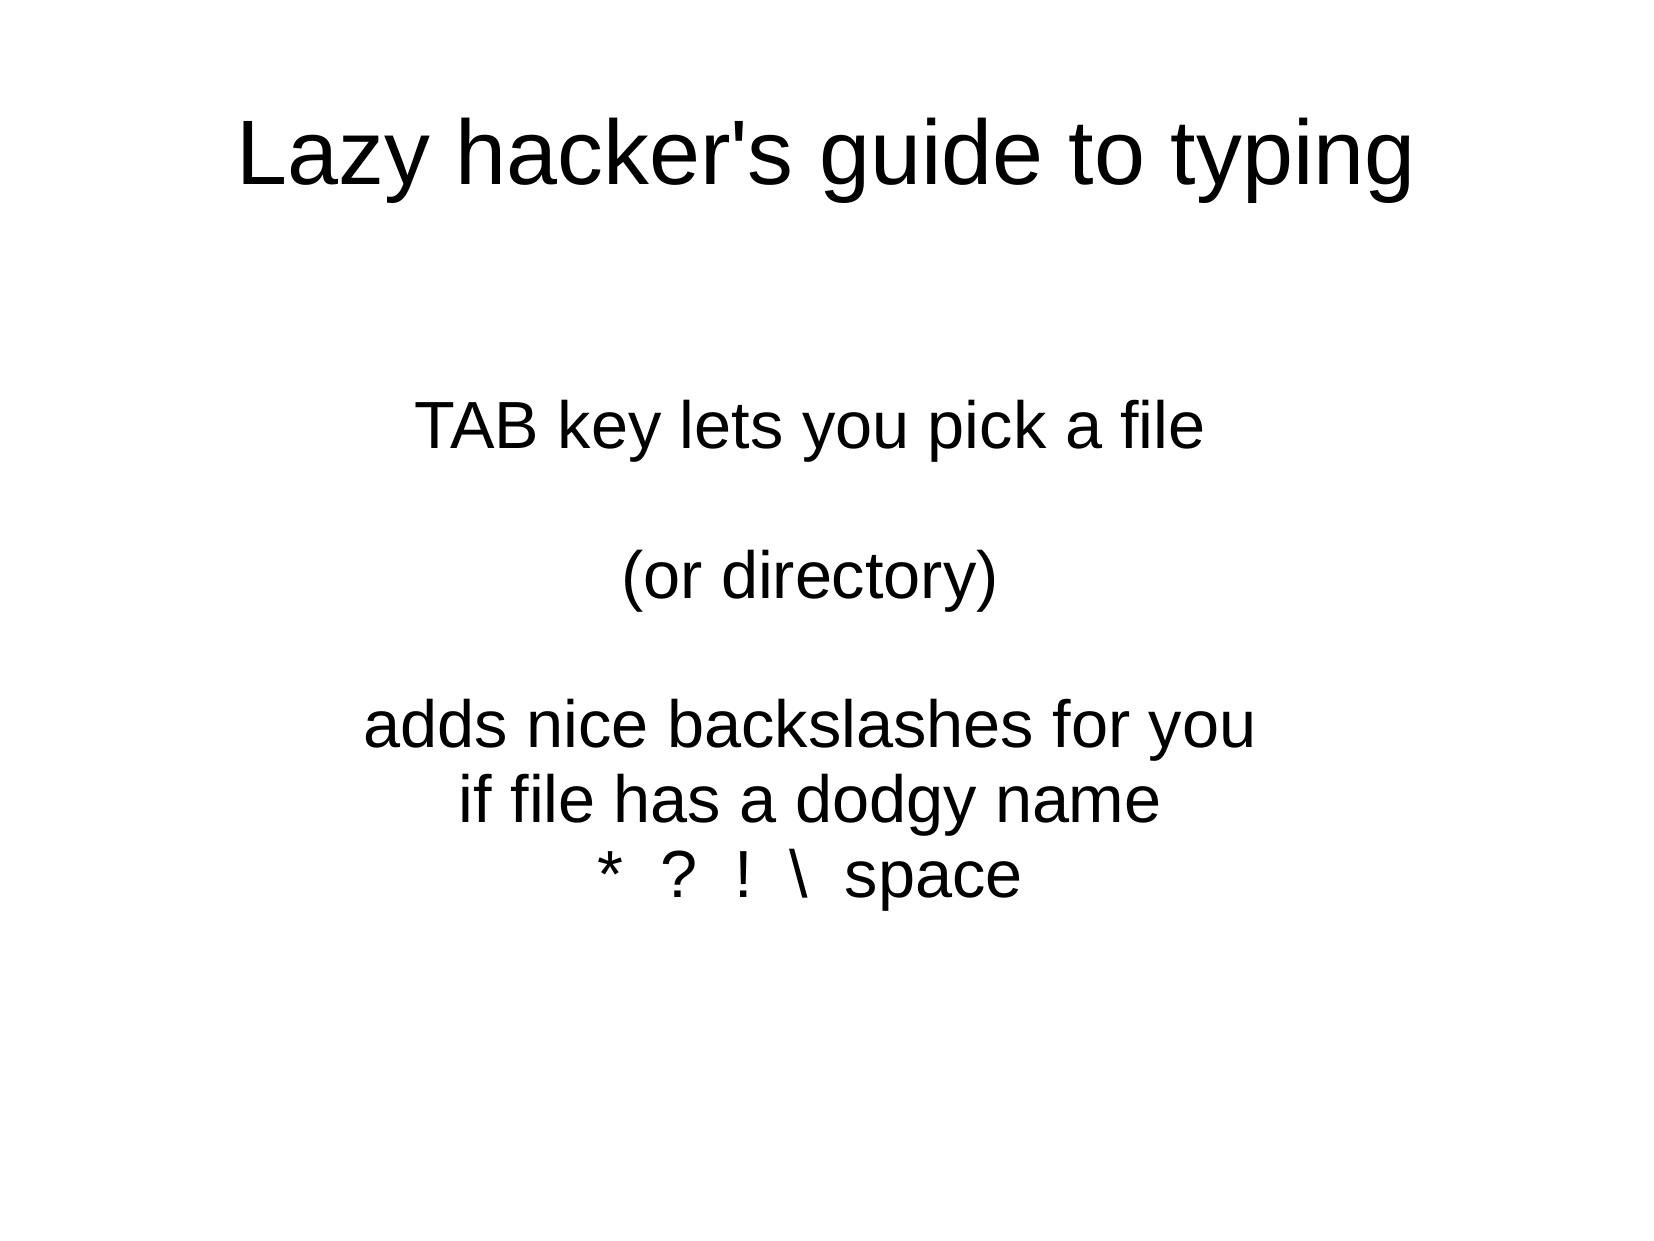

# Lazy hacker's guide to typing
TAB key lets you pick a file
(or directory)
adds nice backslashes for you
if file has a dodgy name
* ? ! \ space